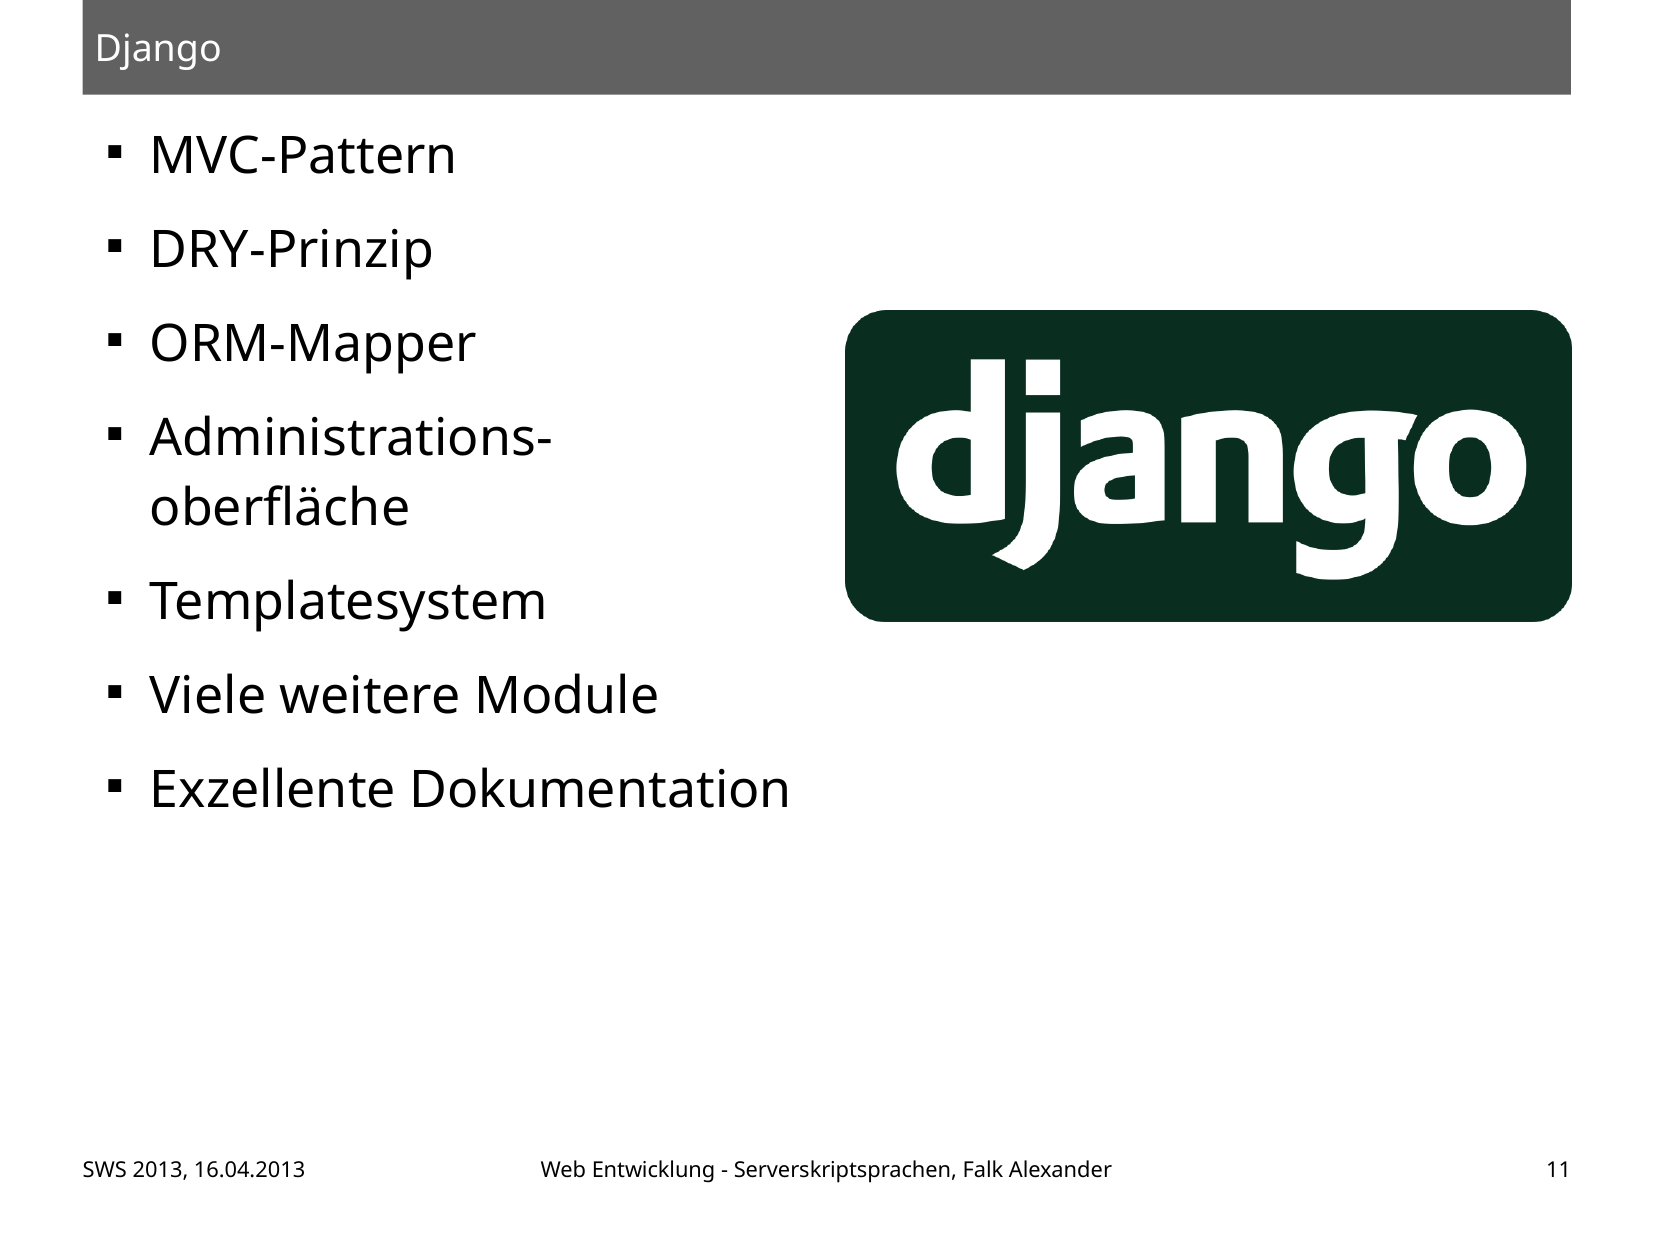

# Django
MVC-Pattern
DRY-Prinzip
ORM-Mapper
Administrations-
oberfläche
Templatesystem
Viele weitere Module
Exzellente Dokumentation
SWS 2013, 16.04.2013
Web Entwicklung - Serverskriptsprachen, Falk Alexander
11